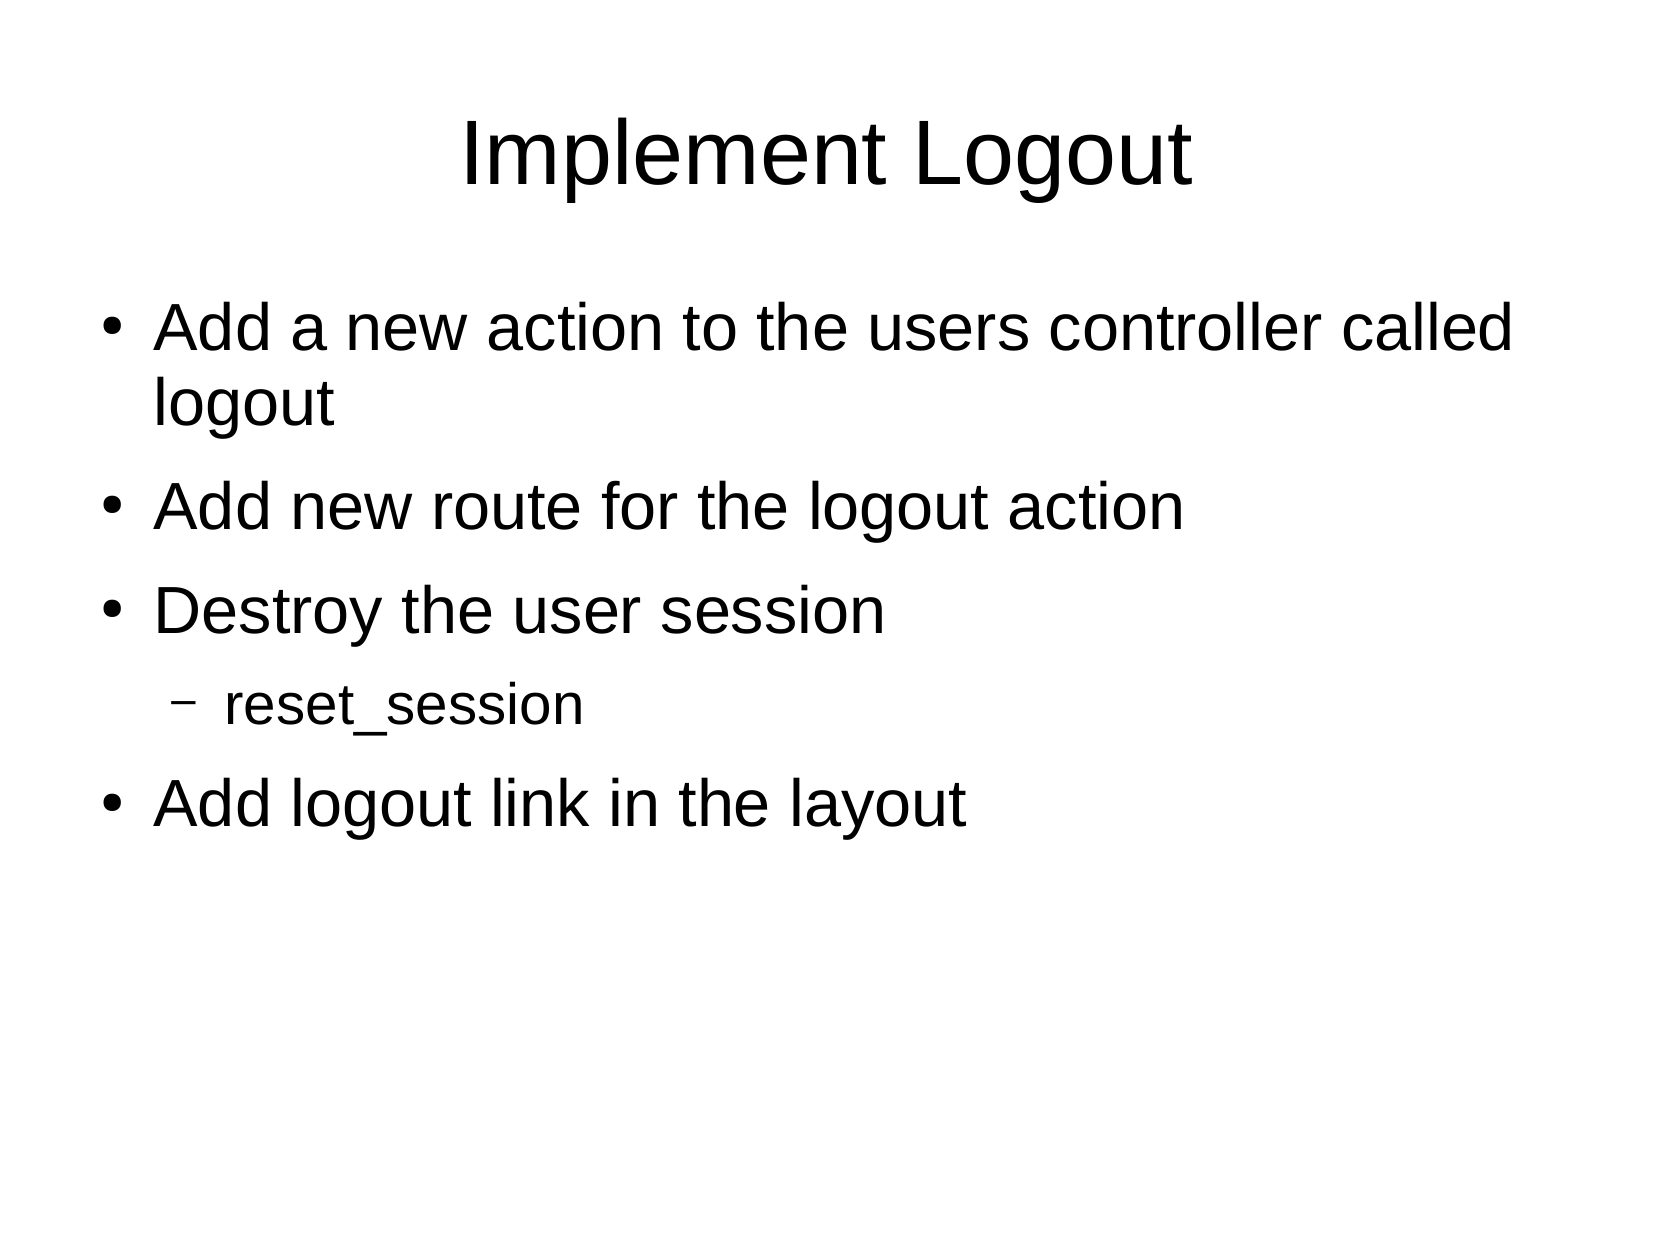

# Implement Logout
Add a new action to the users controller called logout
Add new route for the logout action
Destroy the user session
reset_session
Add logout link in the layout